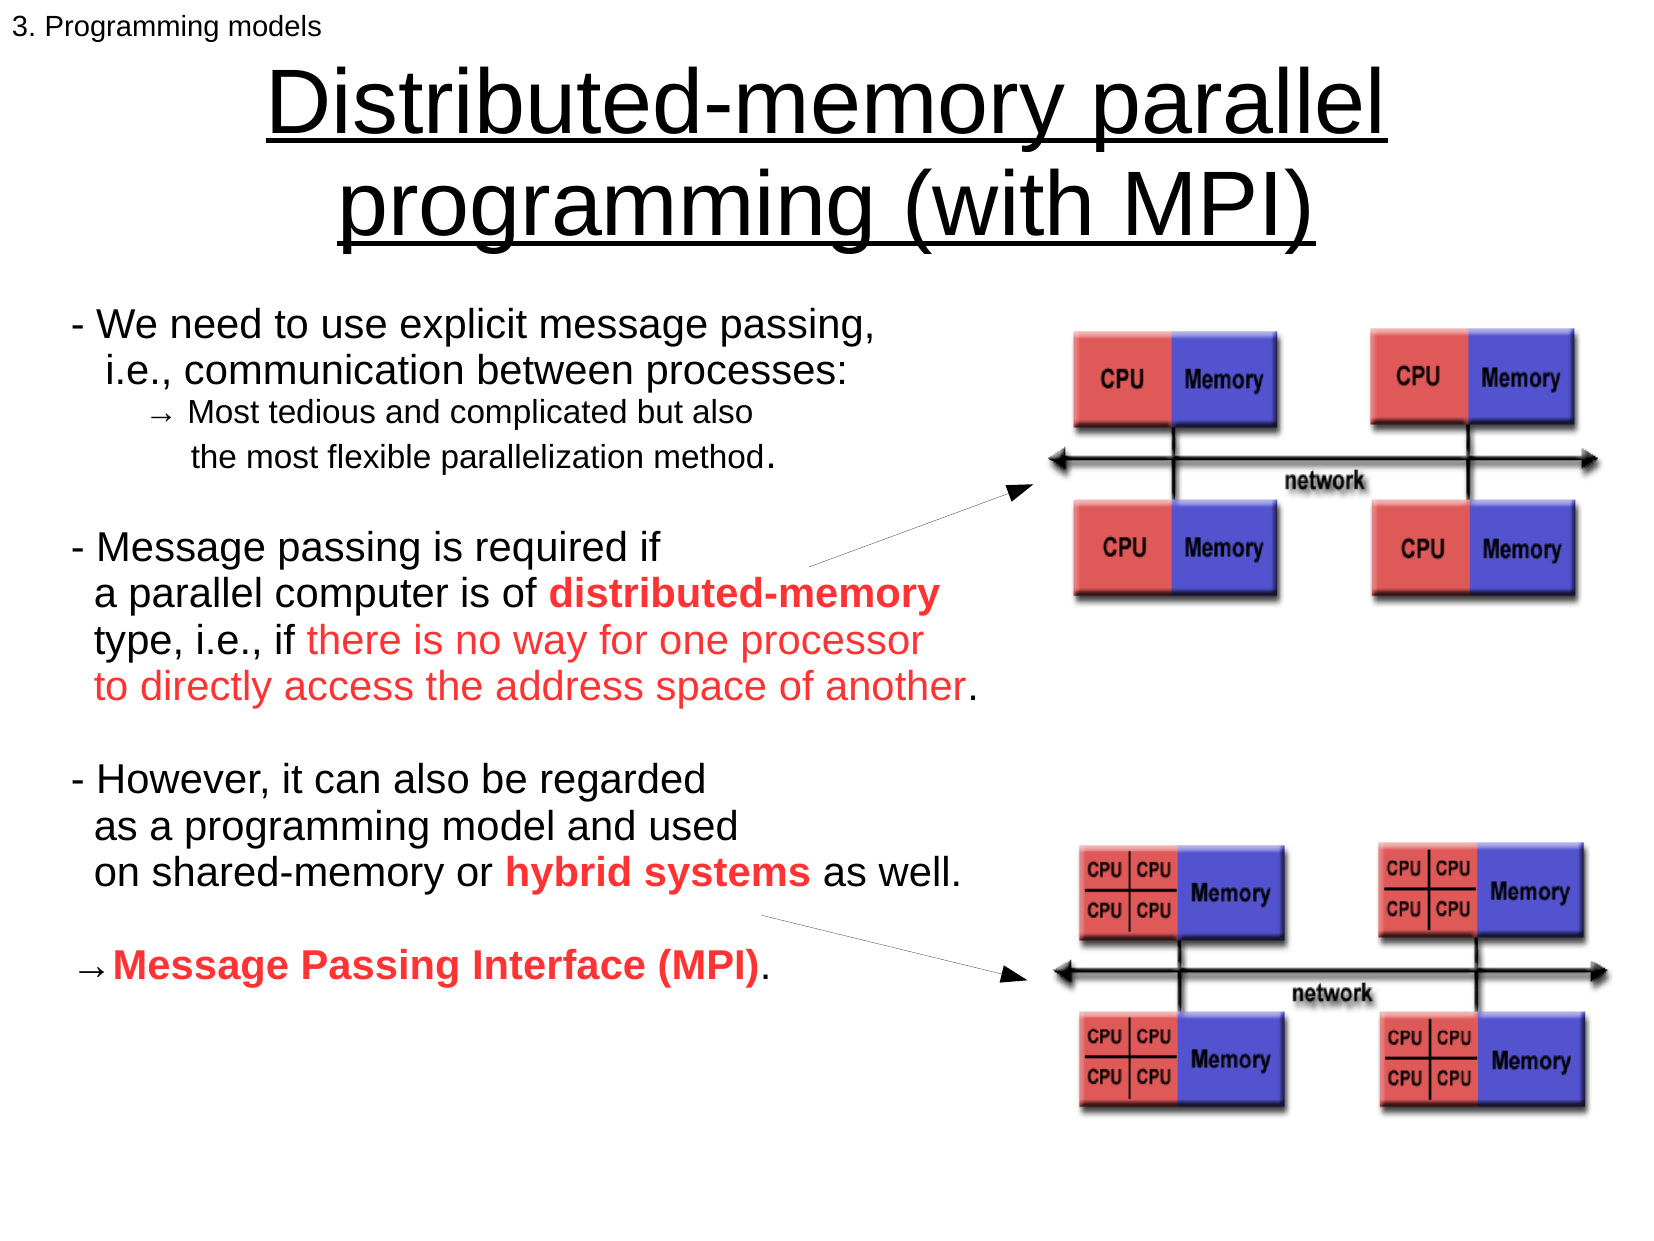

3. Programming models
# Distributed-memory parallel programming (with MPI)
- We need to use explicit message passing,
 i.e., communication between processes:
	→ Most tedious and complicated but also
 	 the most flexible parallelization method.
- Message passing is required if
 a parallel computer is of distributed-memory
 type, i.e., if there is no way for one processor
 to directly access the address space of another.
- However, it can also be regarded
 as a programming model and used
 on shared-memory or hybrid systems as well.
→Message Passing Interface (MPI).